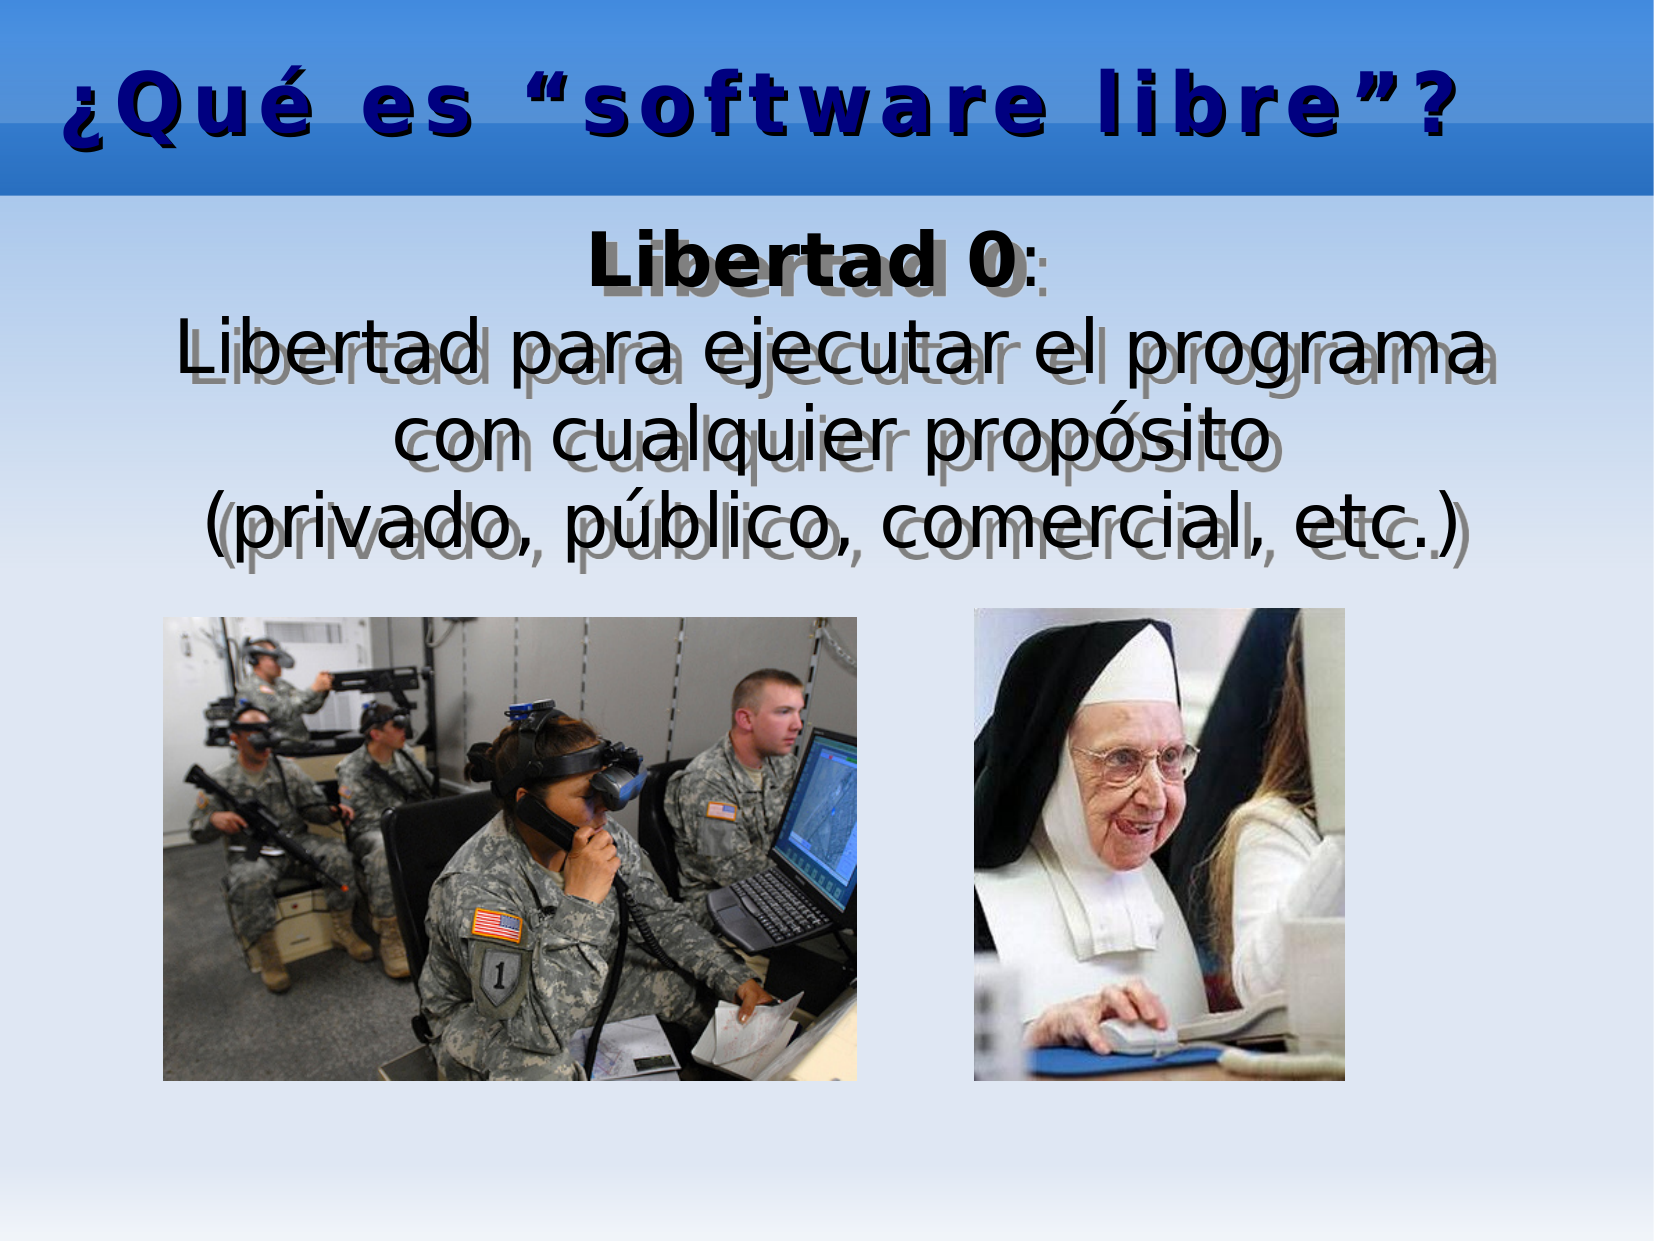

# ¿Qué es “software libre”?
Libertad 0:
Libertad para ejecutar el programa
con cualquier propósito
(privado, público, comercial, etc.)